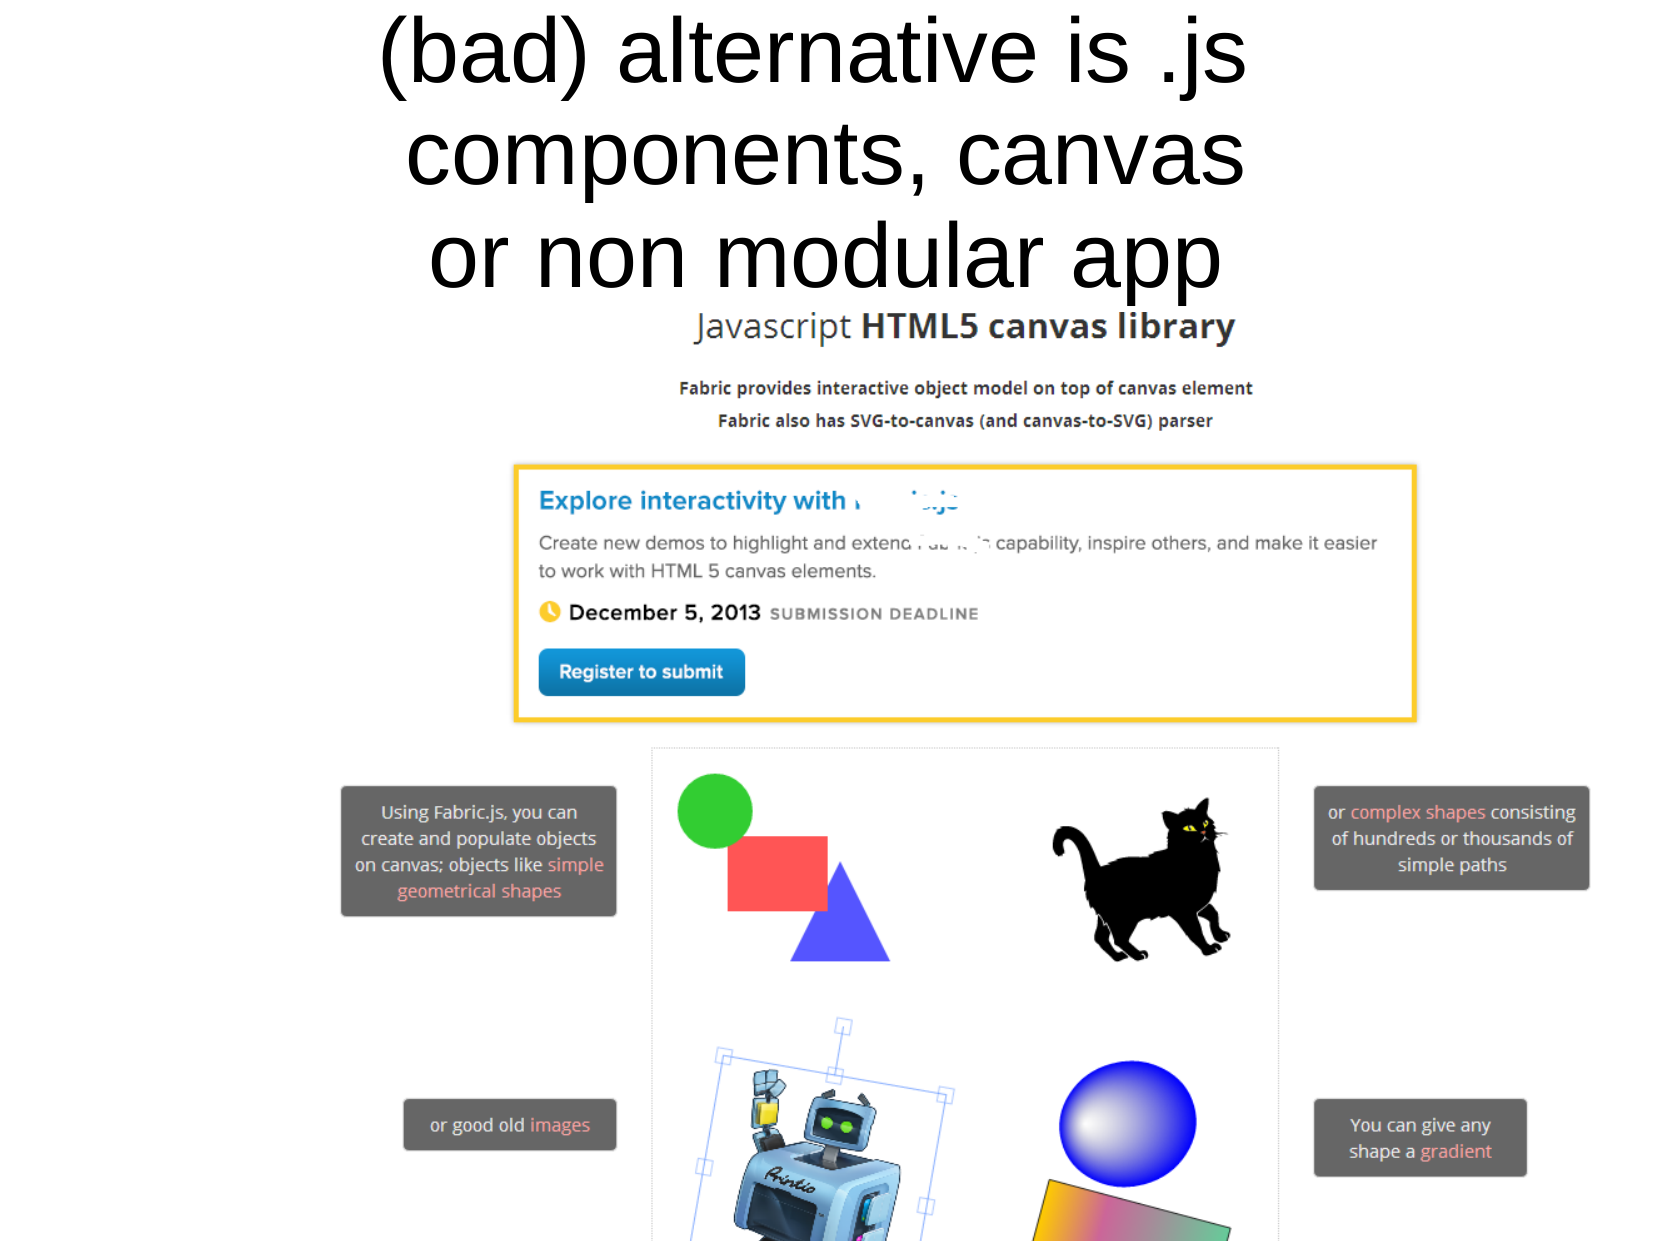

# (bad) alternative is .js components, canvas or non modular app